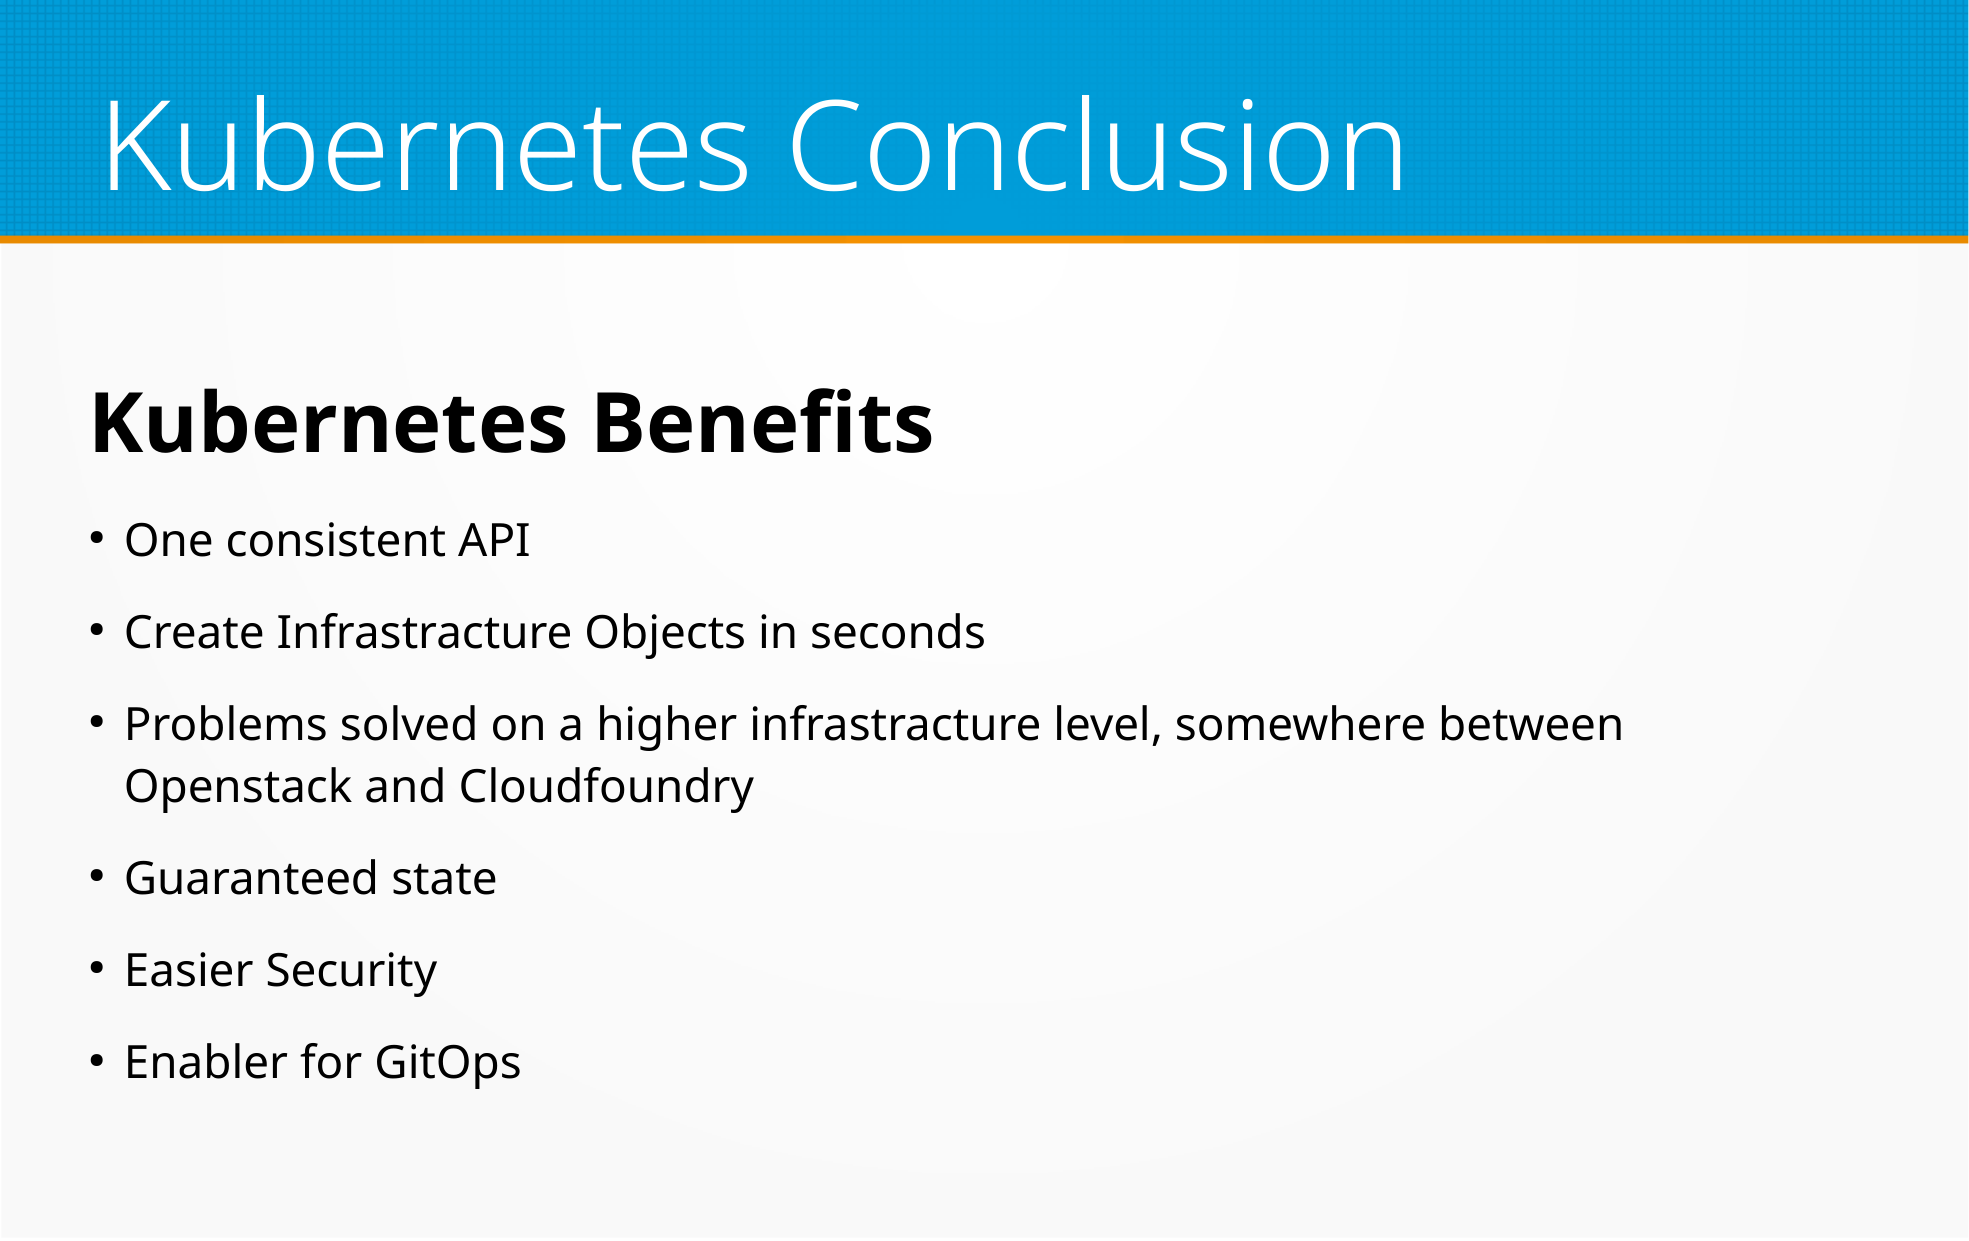

# Kubernetes Conclusion
Kubernetes Benefits
One consistent API
Create Infrastracture Objects in seconds
Problems solved on a higher infrastracture level, somewhere between Openstack and Cloudfoundry
Guaranteed state
Easier Security
Enabler for GitOps